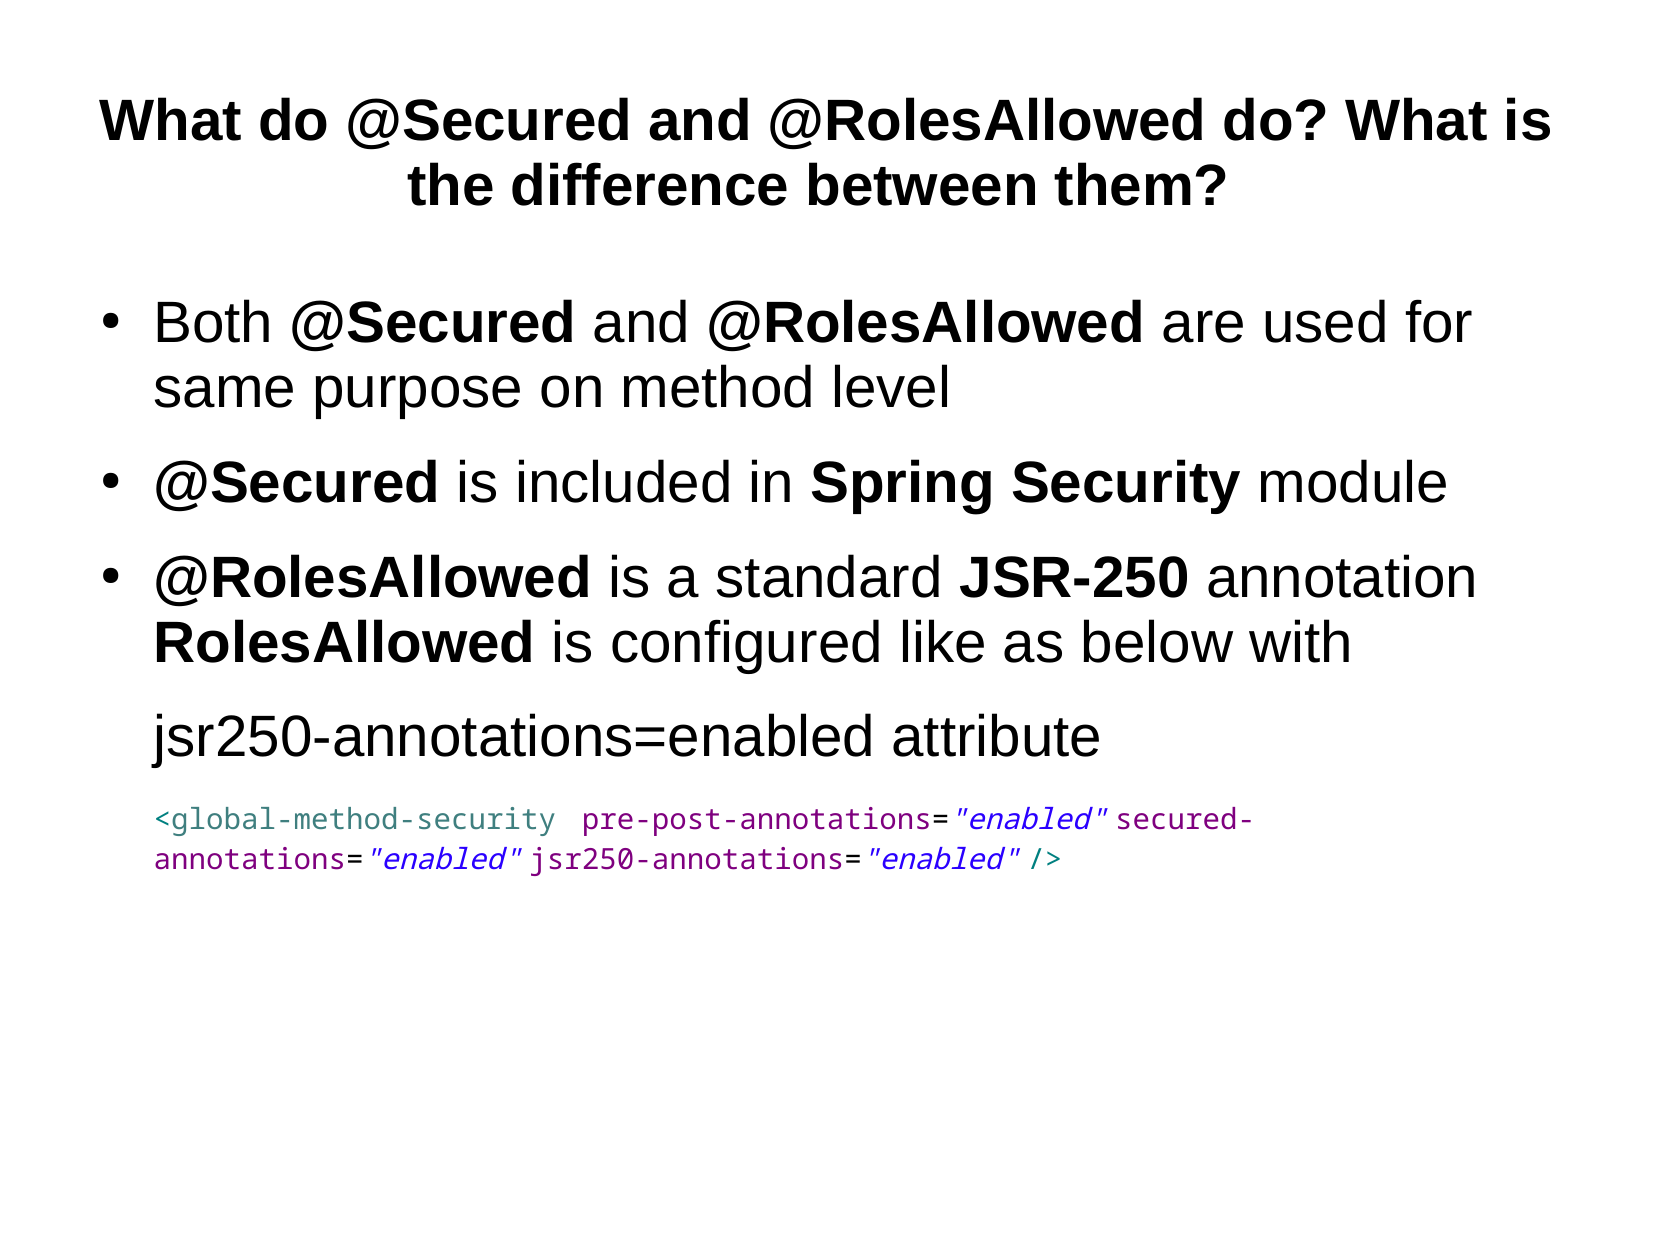

# What do @Secured and @RolesAllowed do? What is the difference between them?
Both @Secured and @RolesAllowed are used for same purpose on method level
@Secured is included in Spring Security module
@RolesAllowed is a standard JSR-250 annotation
RolesAllowed is configured like as below with
jsr250-annotations=enabled attribute
<global-method-security pre-post-annotations="enabled" secured-annotations="enabled" jsr250-annotations="enabled" />